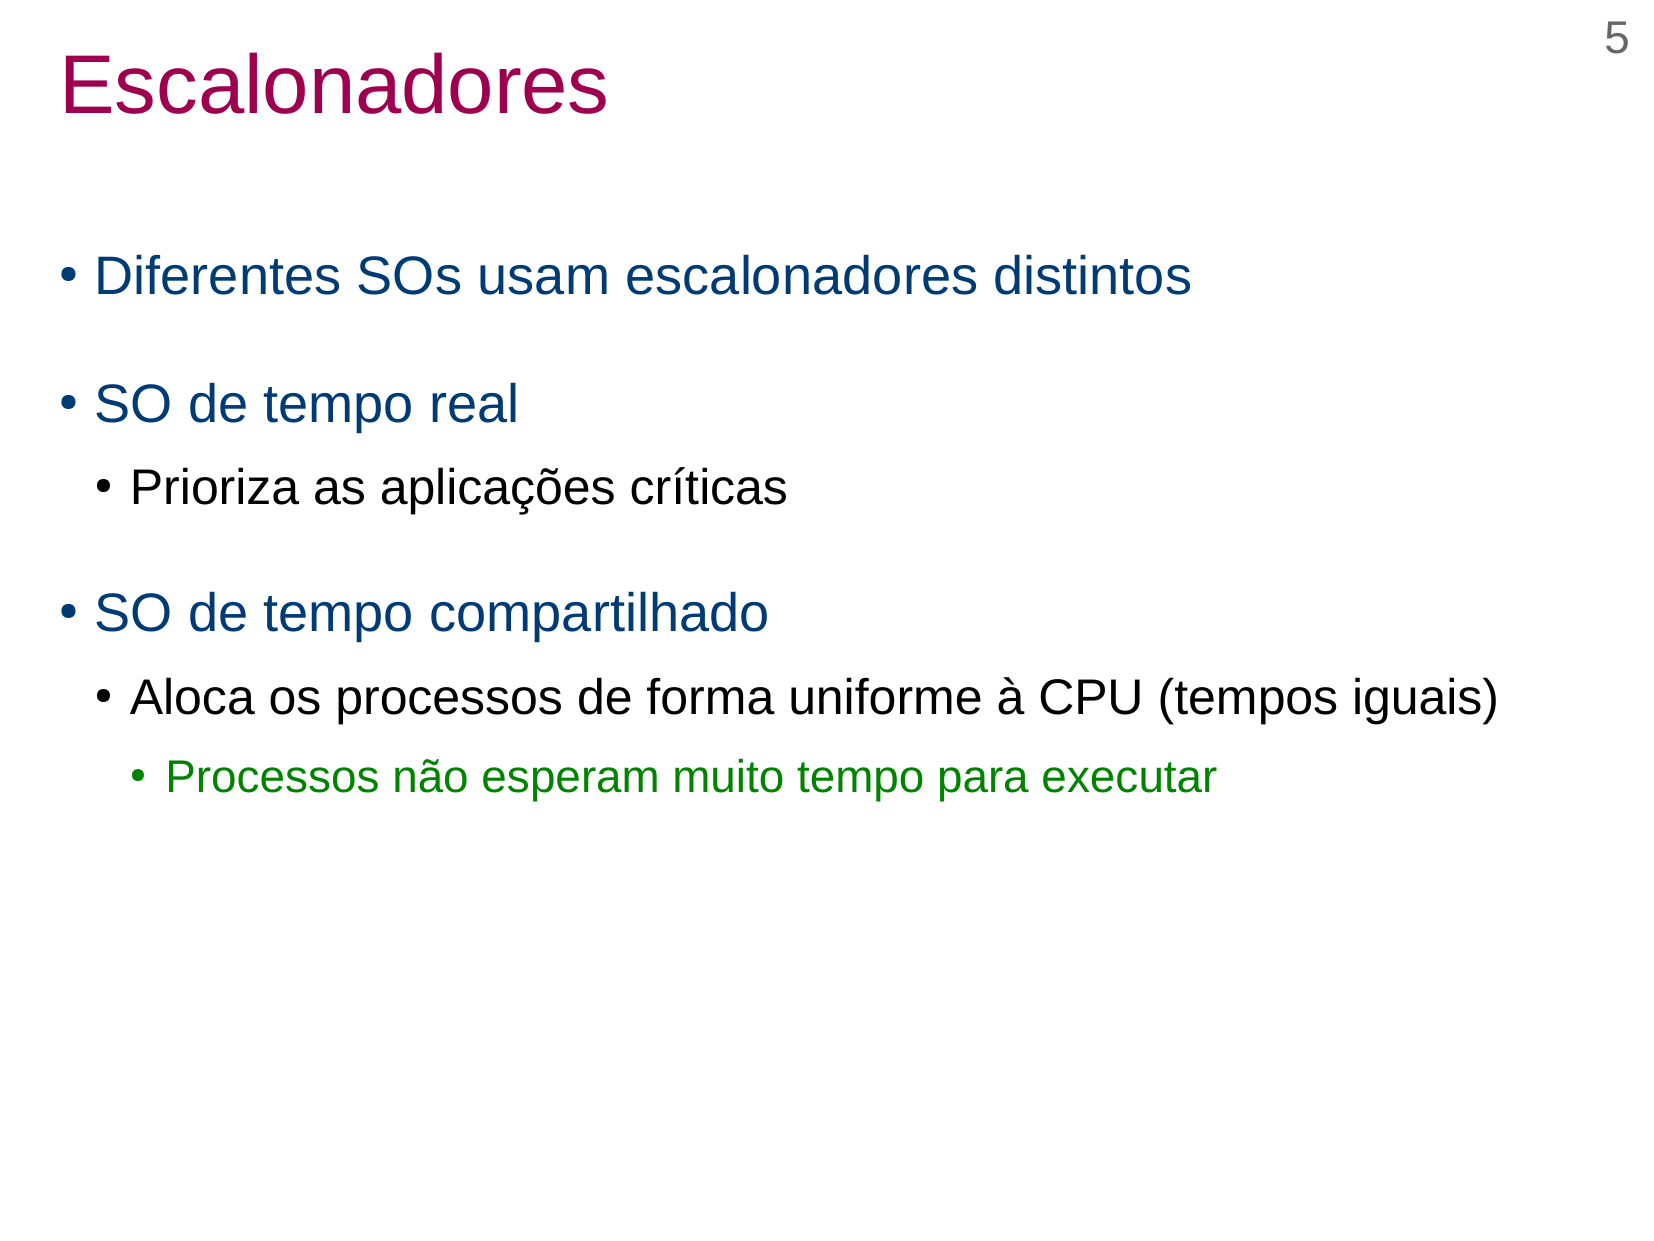

5
# Escalonadores
Diferentes SOs usam escalonadores distintos
SO de tempo real
Prioriza as aplicações críticas
SO de tempo compartilhado
Aloca os processos de forma uniforme à CPU (tempos iguais)
Processos não esperam muito tempo para executar